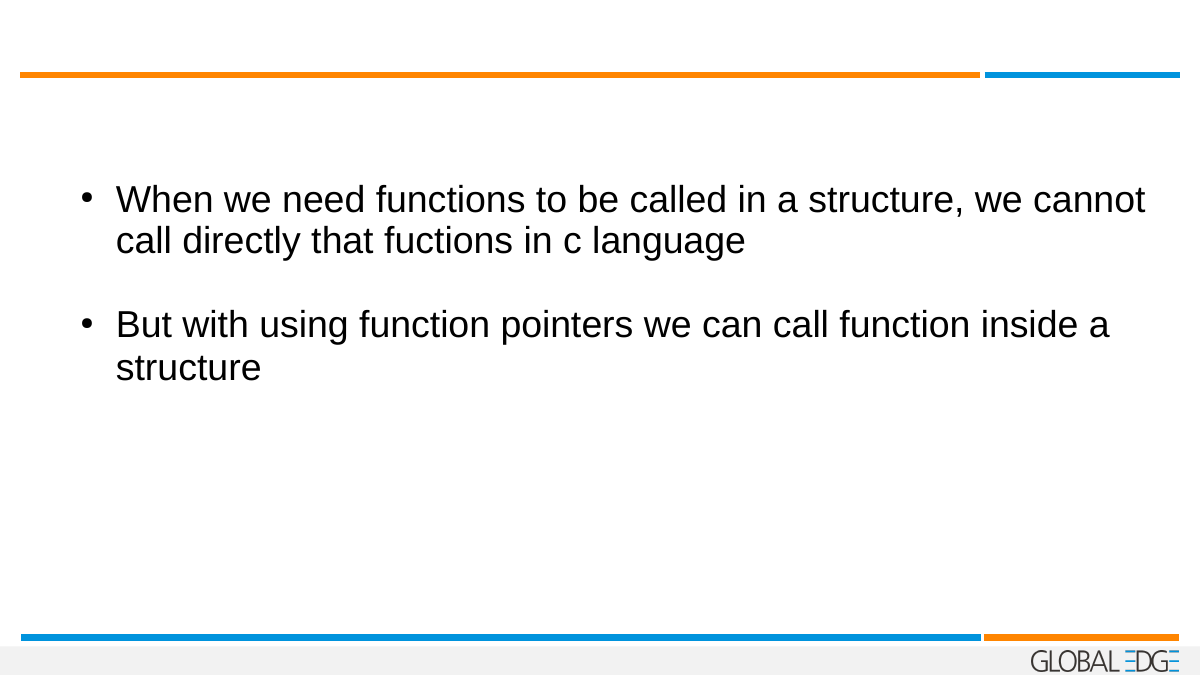

When we need functions to be called in a structure, we cannot call directly that fuctions in c language
But with using function pointers we can call function inside a structure